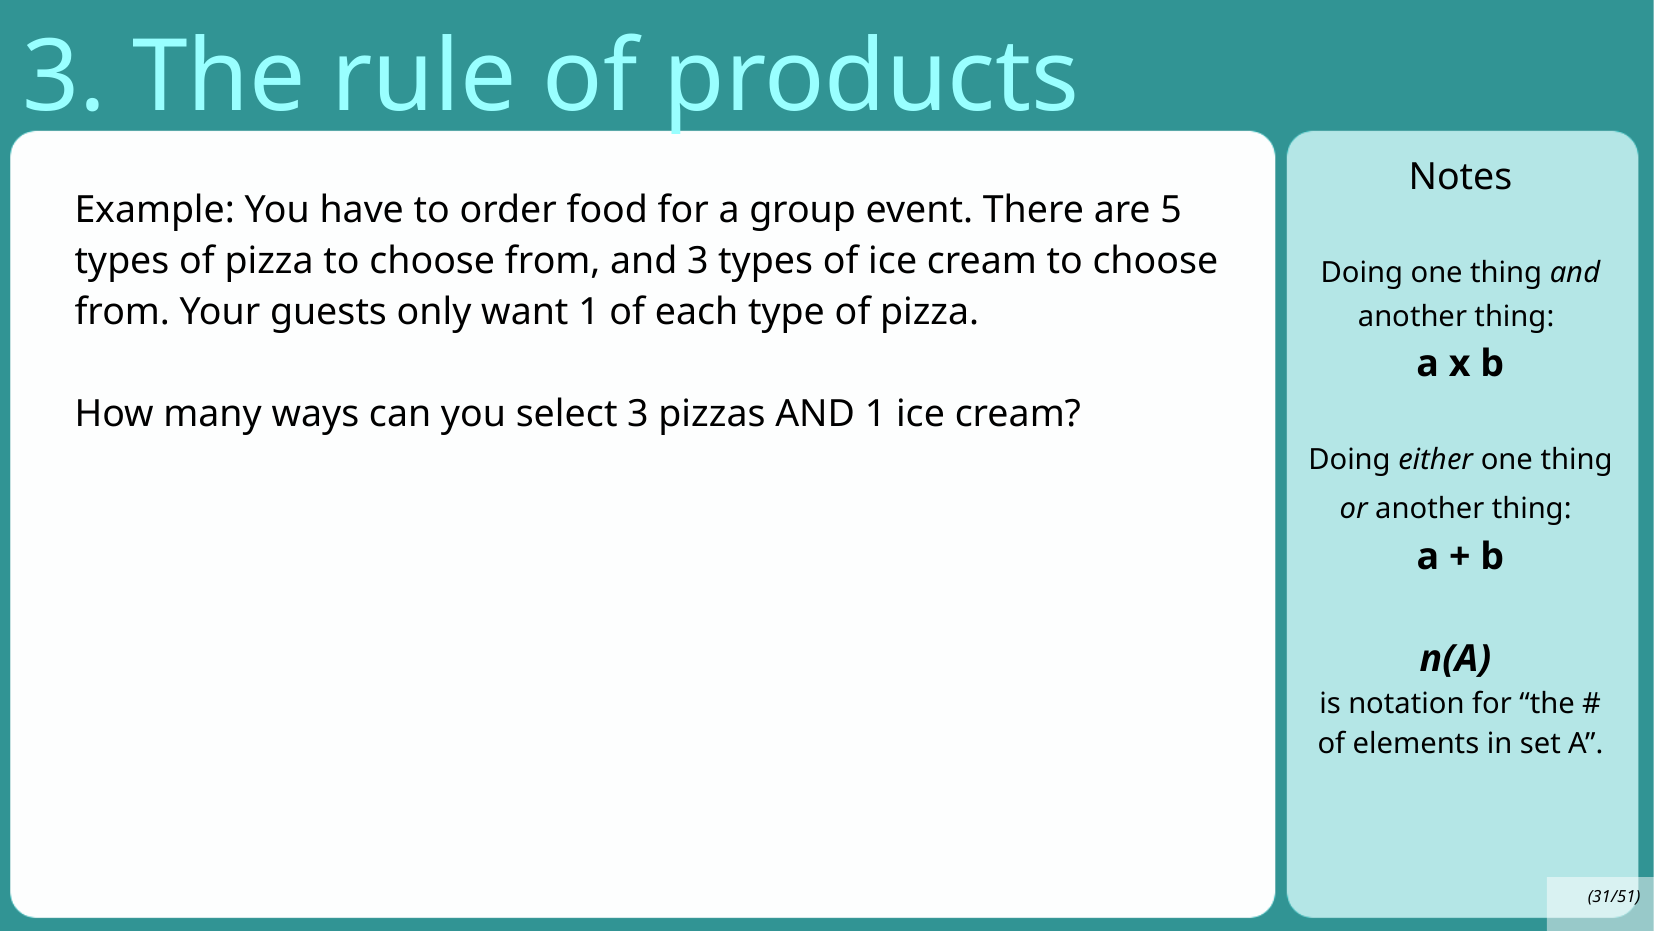

# 3. The rule of products
Notes
Doing one thing and another thing:
a x b
Doing either one thing or another thing:
a + b
n(A)
is notation for “the # of elements in set A”.
Example: You have to order food for a group event. There are 5 types of pizza to choose from, and 3 types of ice cream to choose from. Your guests only want 1 of each type of pizza.
How many ways can you select 3 pizzas AND 1 ice cream?